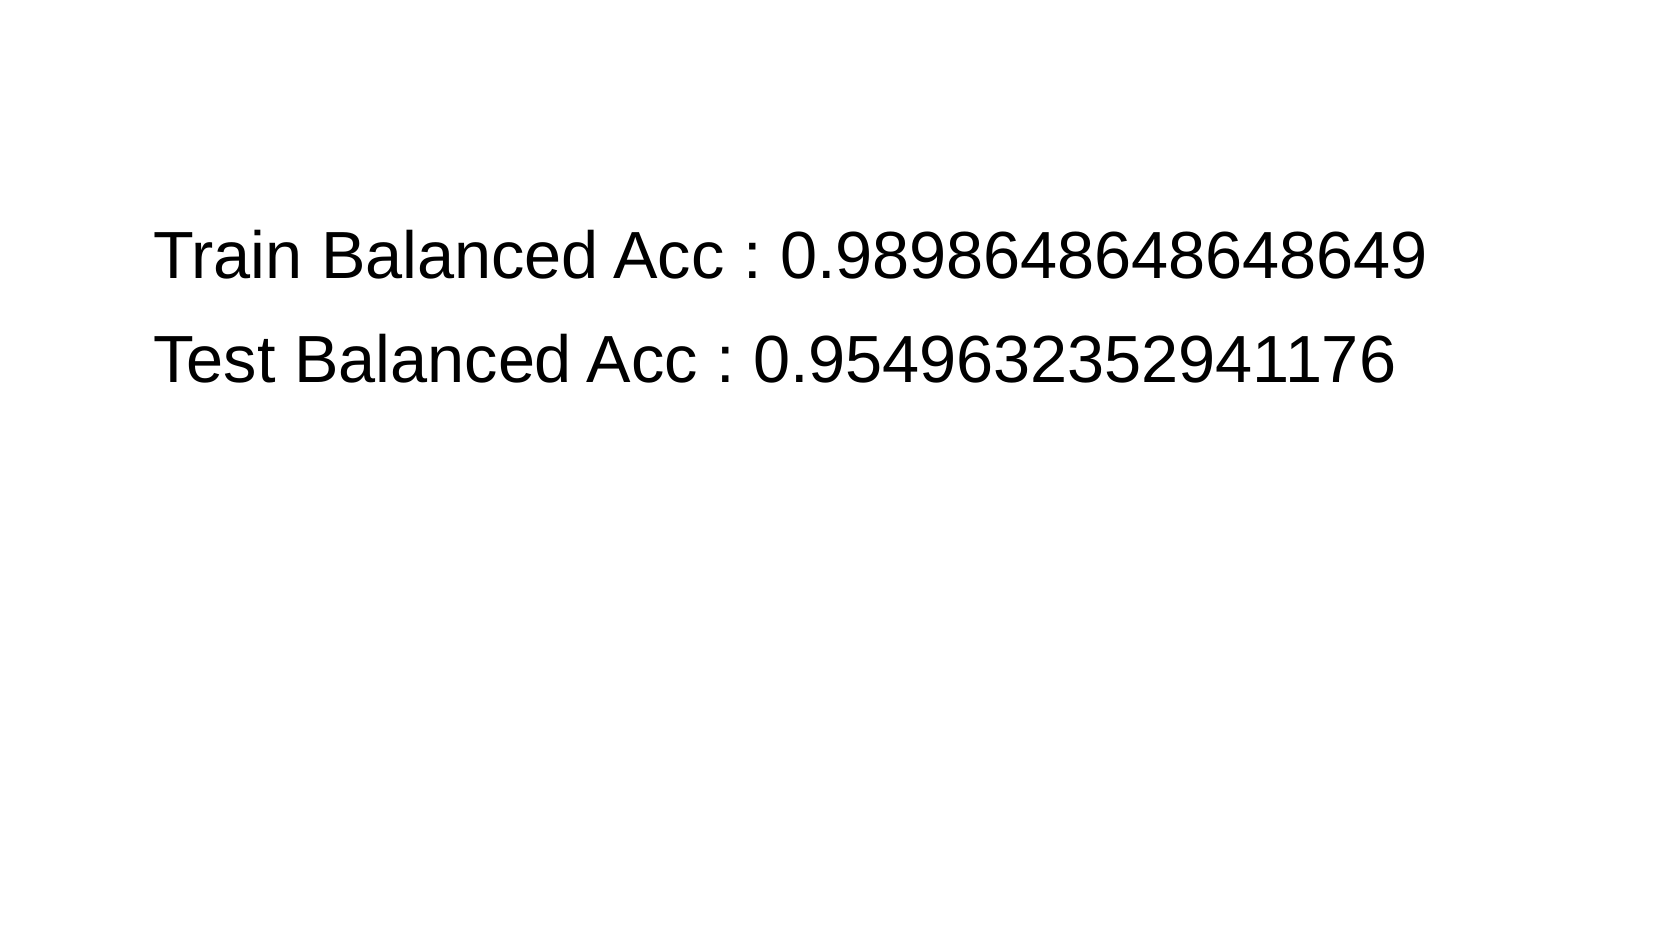

# Train Balanced Acc : 0.9898648648648649
Test Balanced Acc : 0.9549632352941176